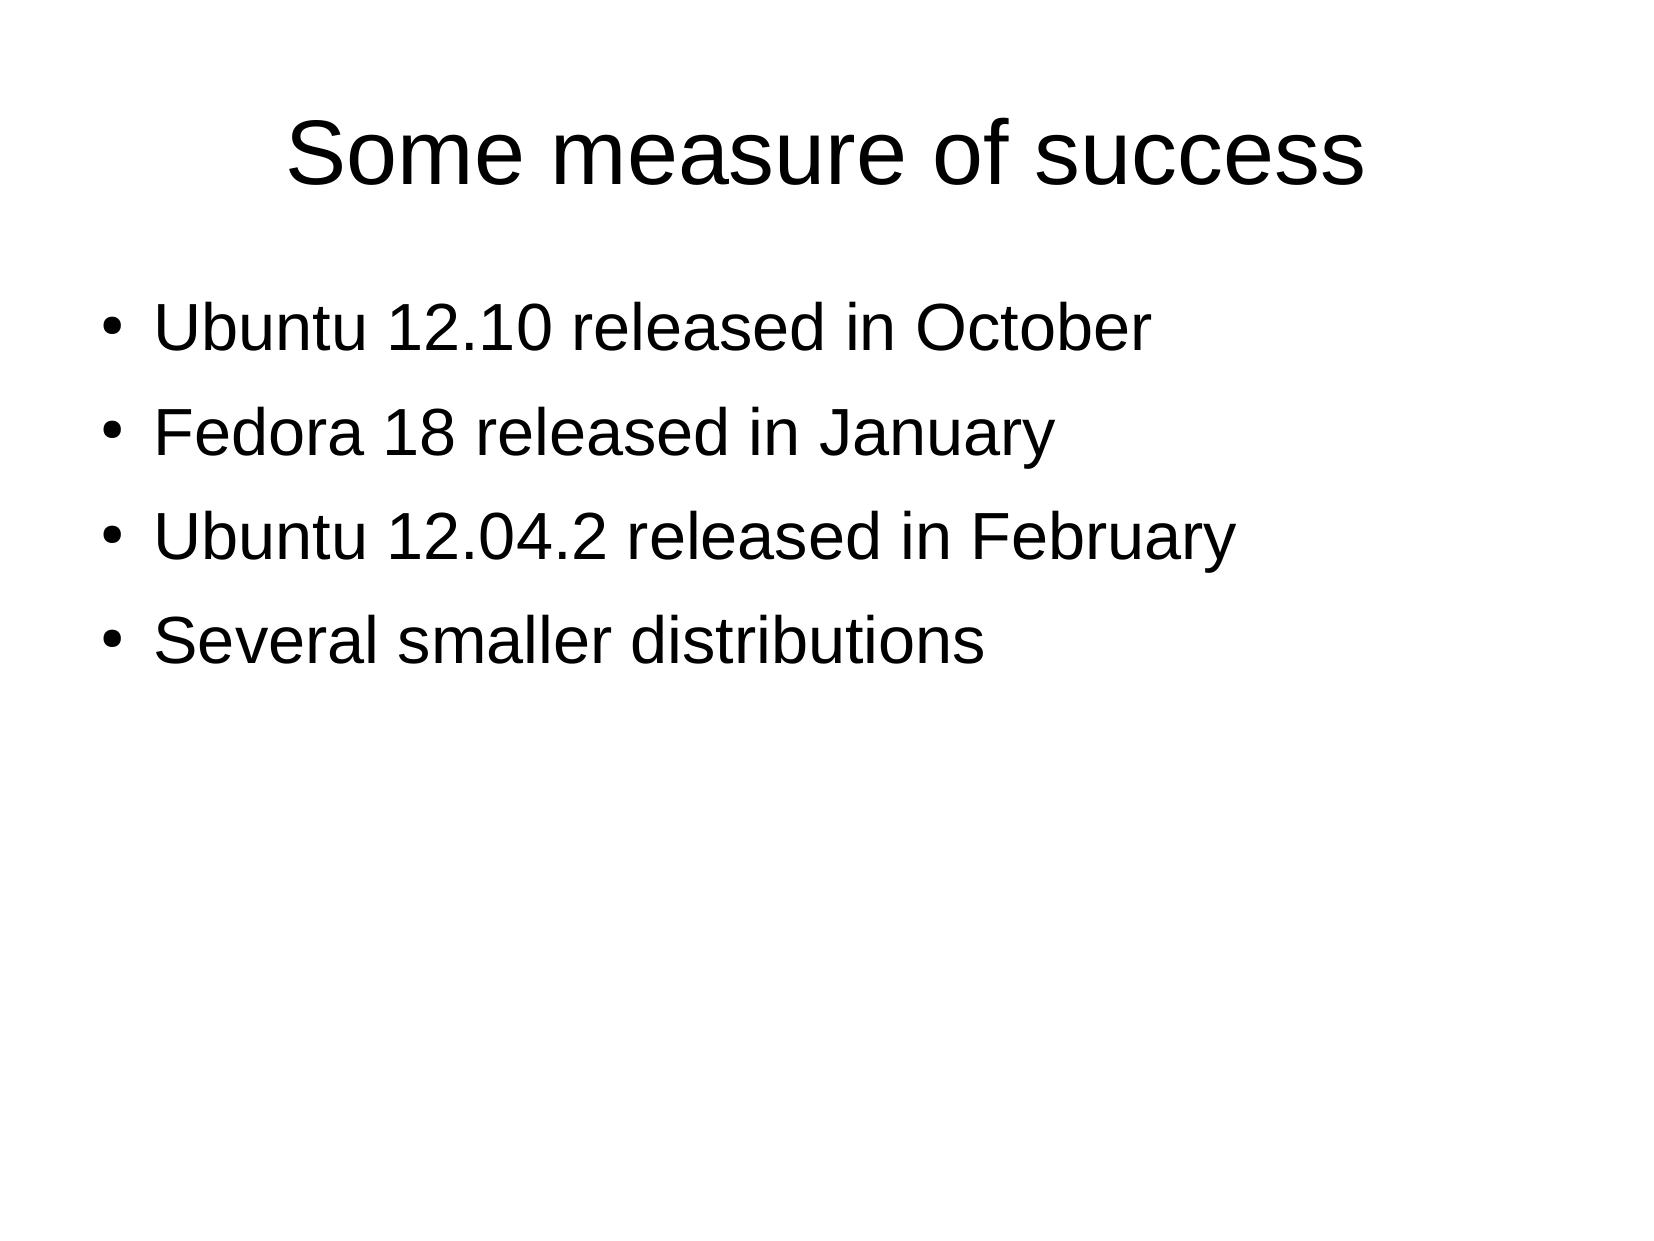

# Some measure of success
Ubuntu 12.10 released in October
Fedora 18 released in January
Ubuntu 12.04.2 released in February
Several smaller distributions